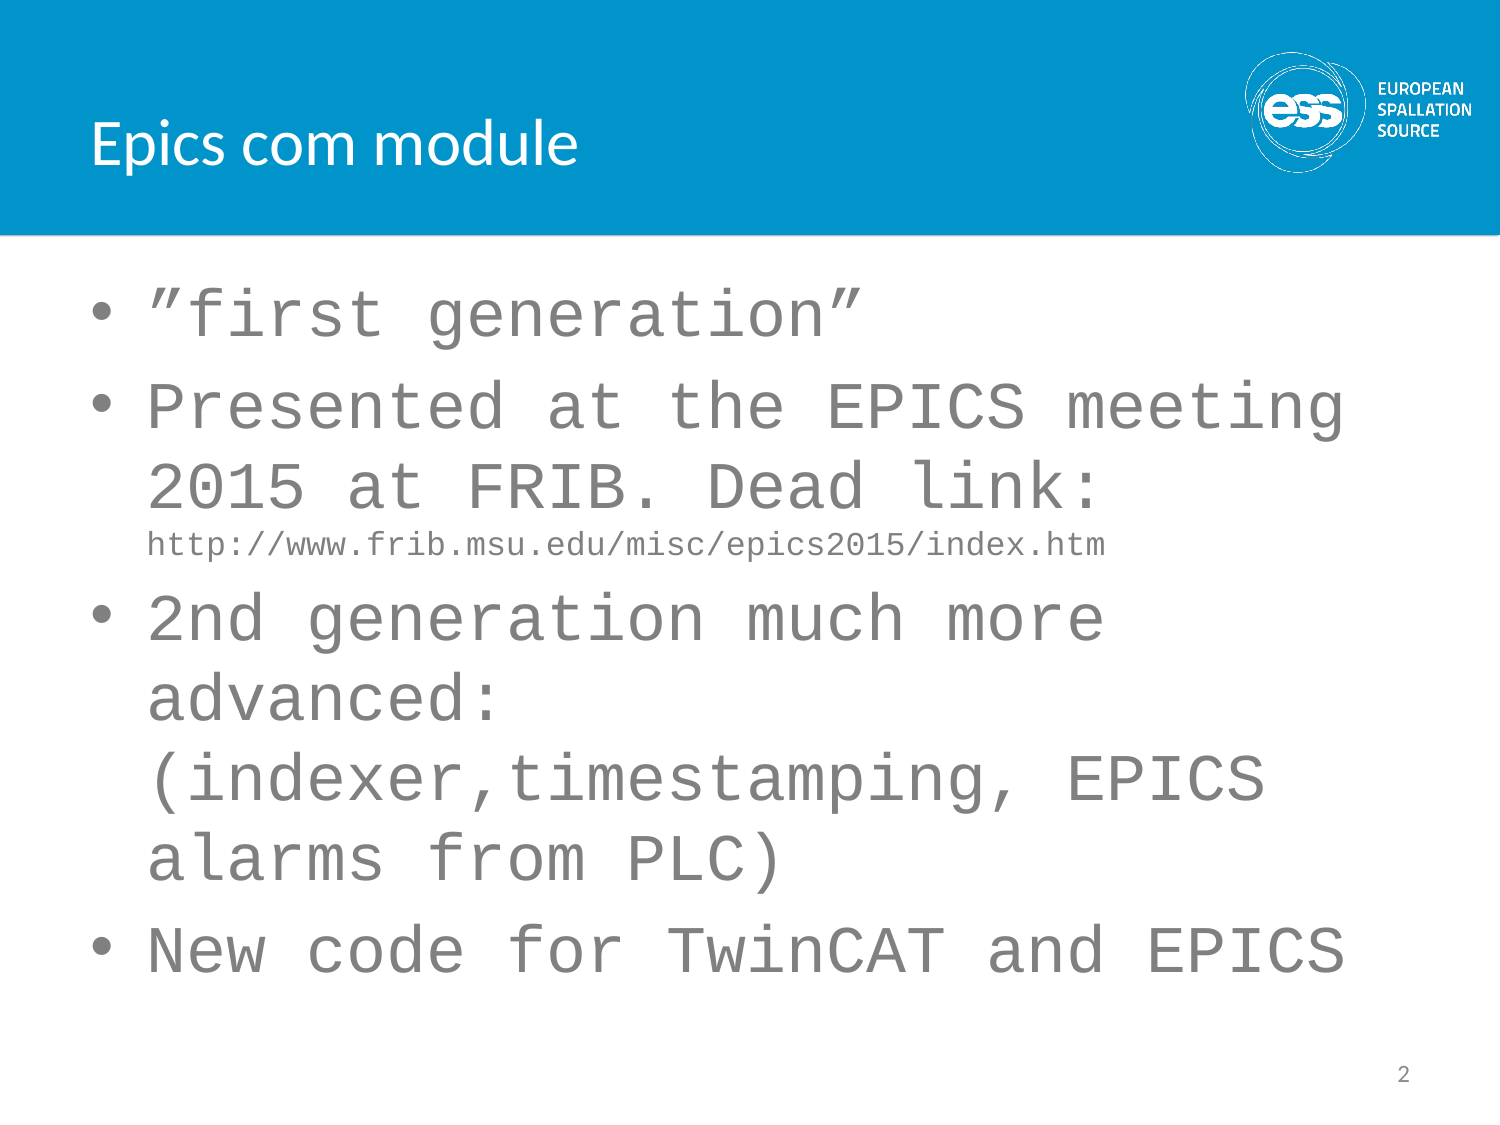

# Epics com module
”first generation”
Presented at the EPICS meeting 2015 at FRIB. Dead link:
http://www.frib.msu.edu/misc/epics2015/index.htm
2nd generation much more advanced:
(indexer,timestamping, EPICS alarms from PLC)
New code for TwinCAT and EPICS